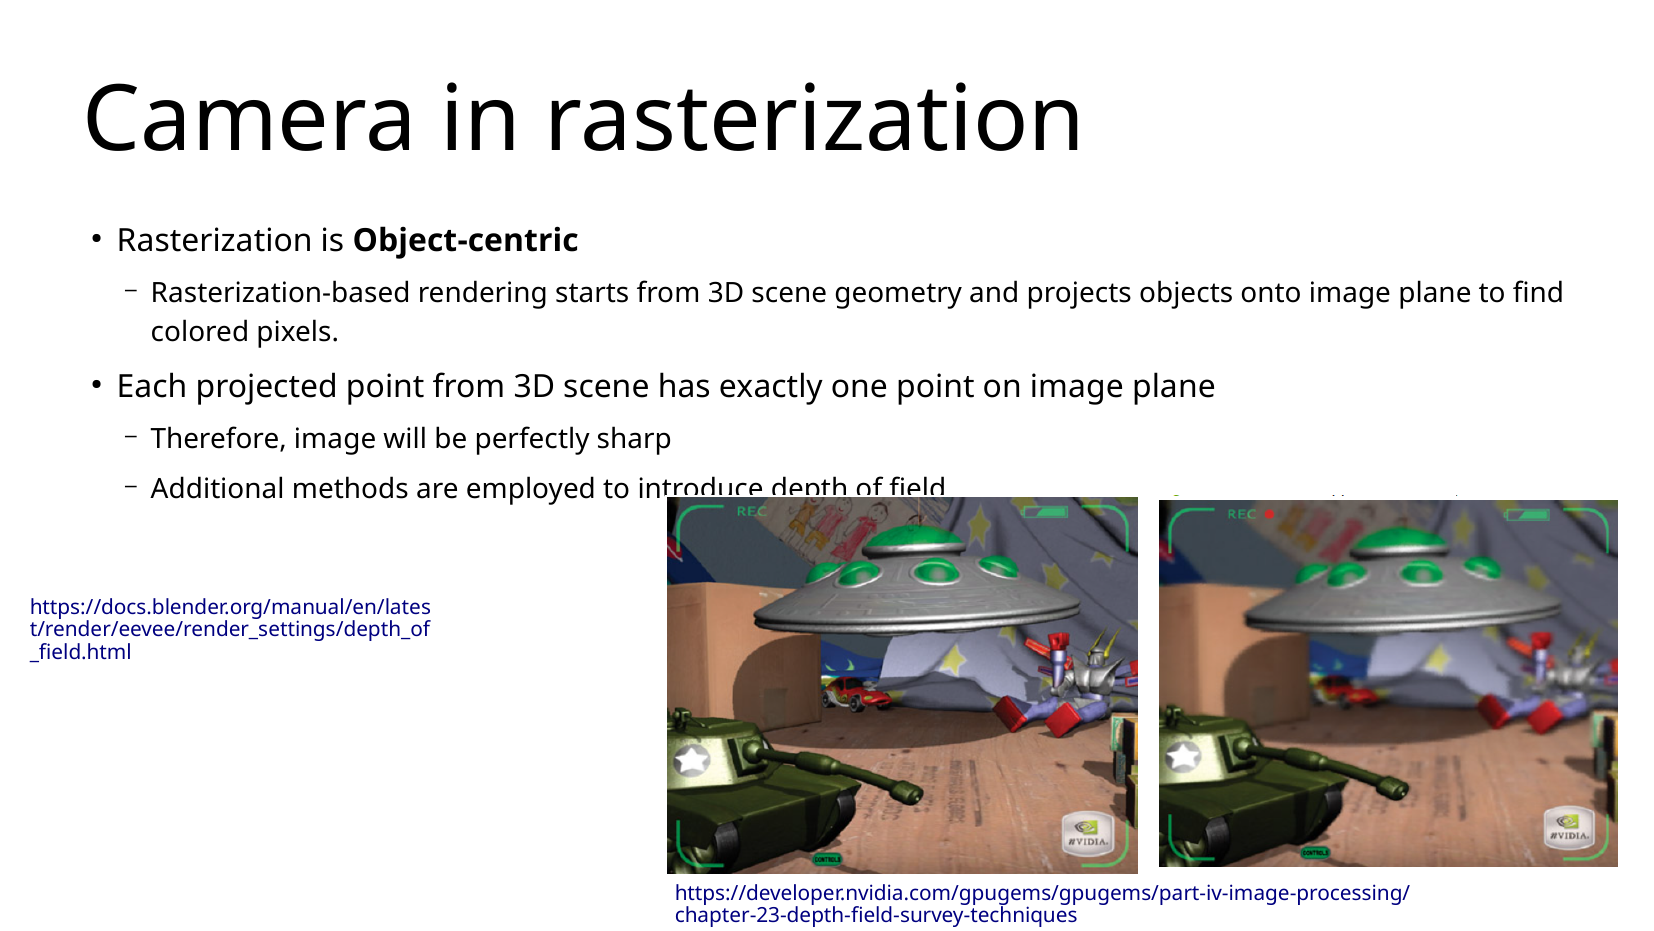

# Camera in rasterization
Rasterization is Object-centric
Rasterization-based rendering starts from 3D scene geometry and projects objects onto image plane to find colored pixels.
Each projected point from 3D scene has exactly one point on image plane
Therefore, image will be perfectly sharp
Additional methods are employed to introduce depth of field
https://docs.blender.org/manual/en/latest/render/eevee/render_settings/depth_of_field.html
https://developer.nvidia.com/gpugems/gpugems/part-iv-image-processing/chapter-23-depth-field-survey-techniques